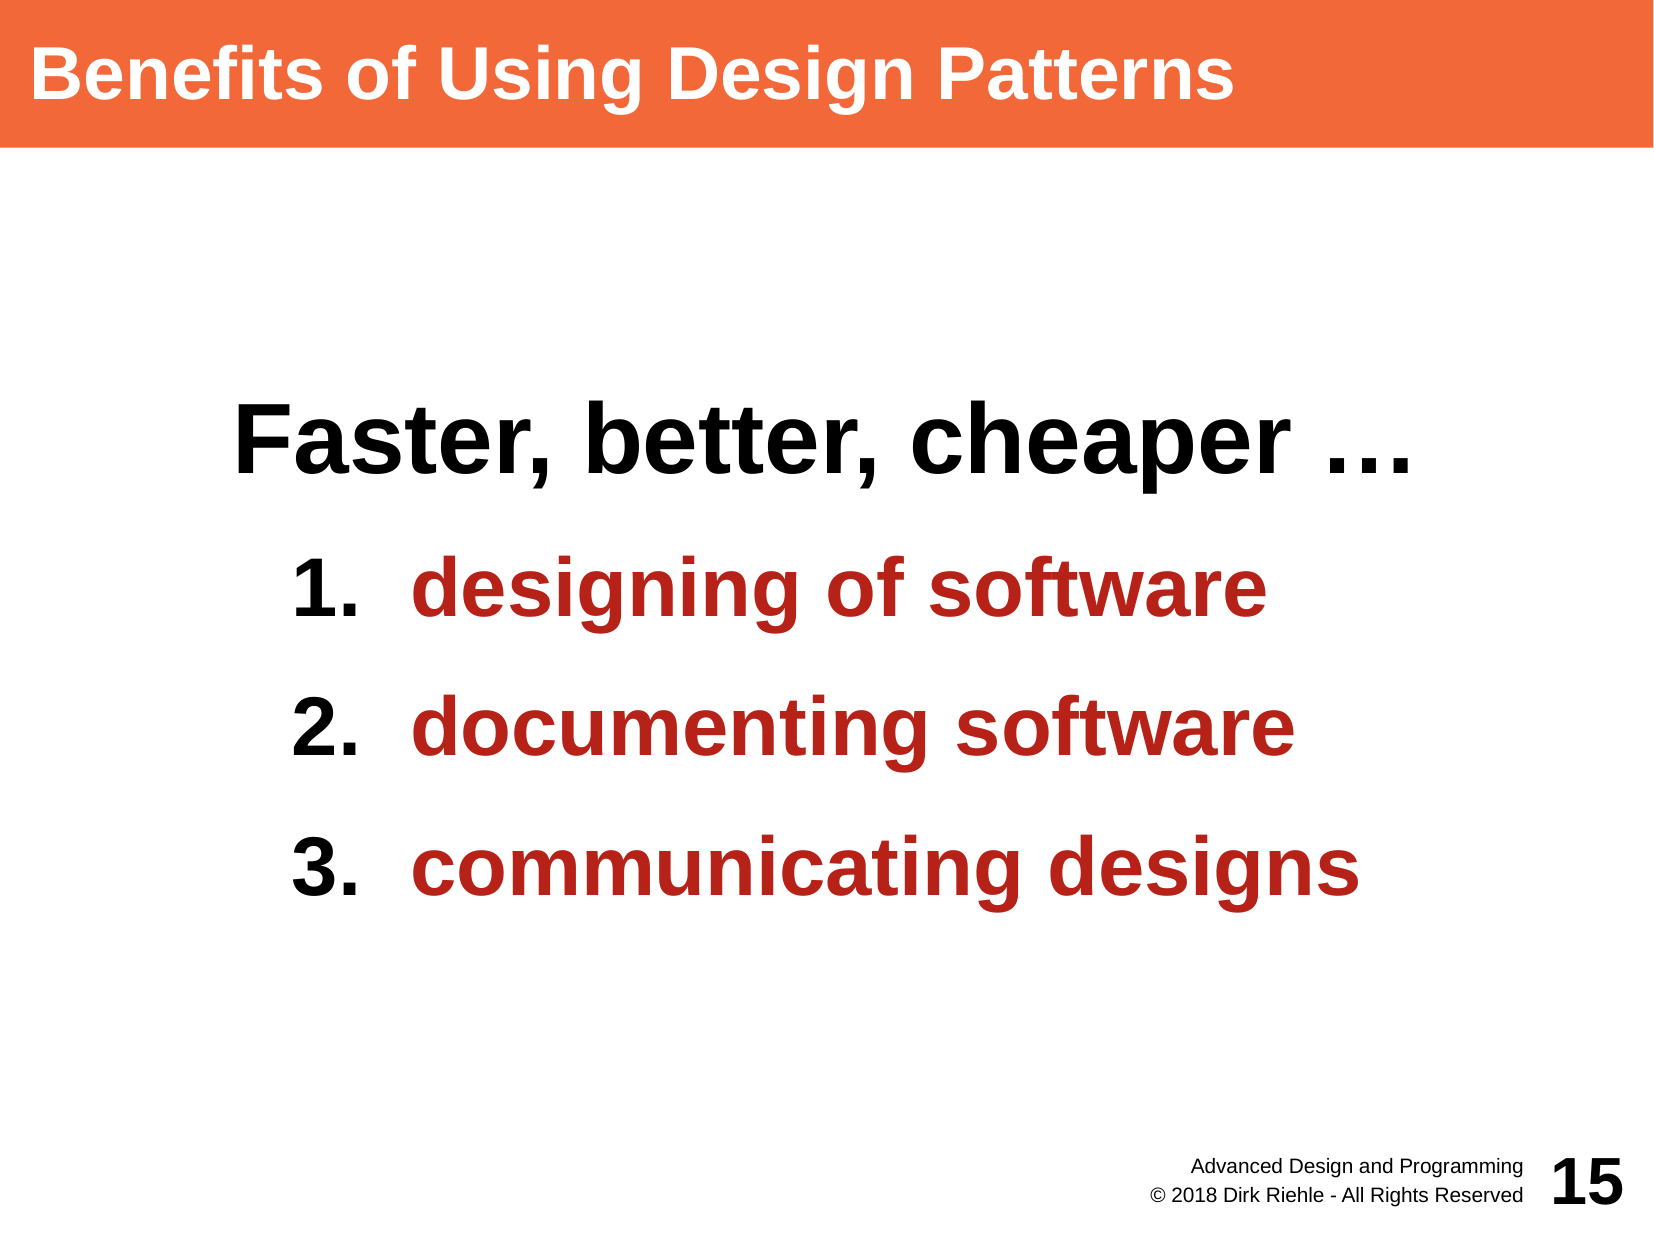

# Benefits of Using Design Patterns
Faster, better, cheaper …
designing of software
documenting software
communicating designs
Advanced Design and Programming
15
© 2018 Dirk Riehle - All Rights Reserved